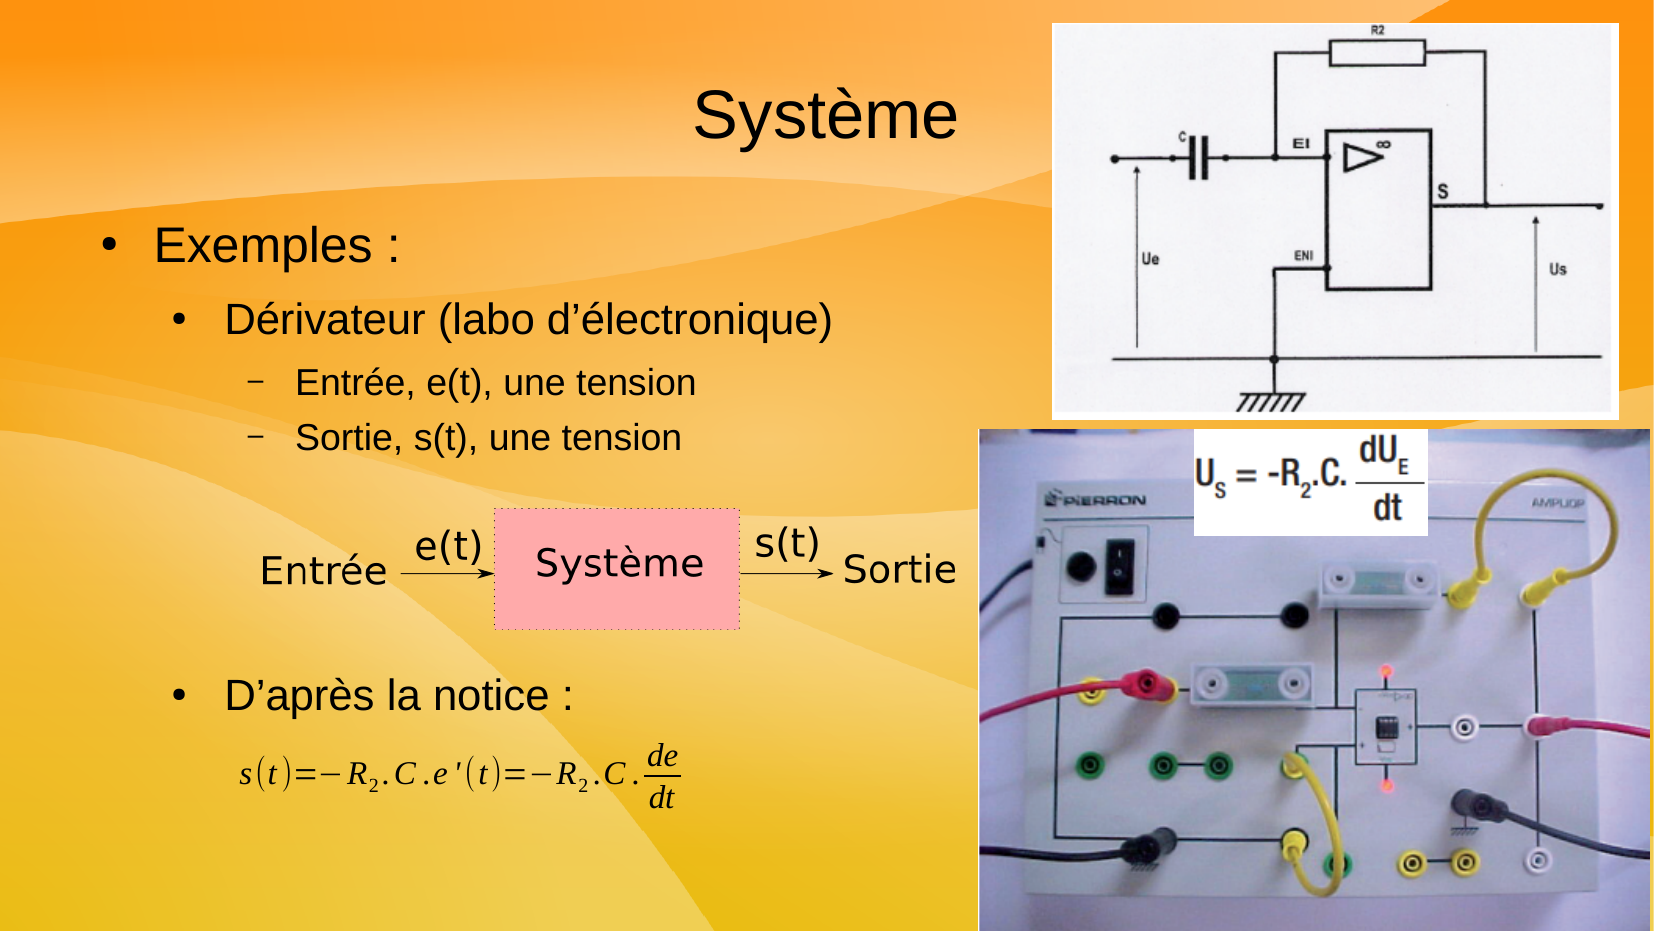

# Système
Exemples :
Dérivateur (labo d’électronique)
Entrée, e(t), une tension
Sortie, s(t), une tension
D’après la notice :